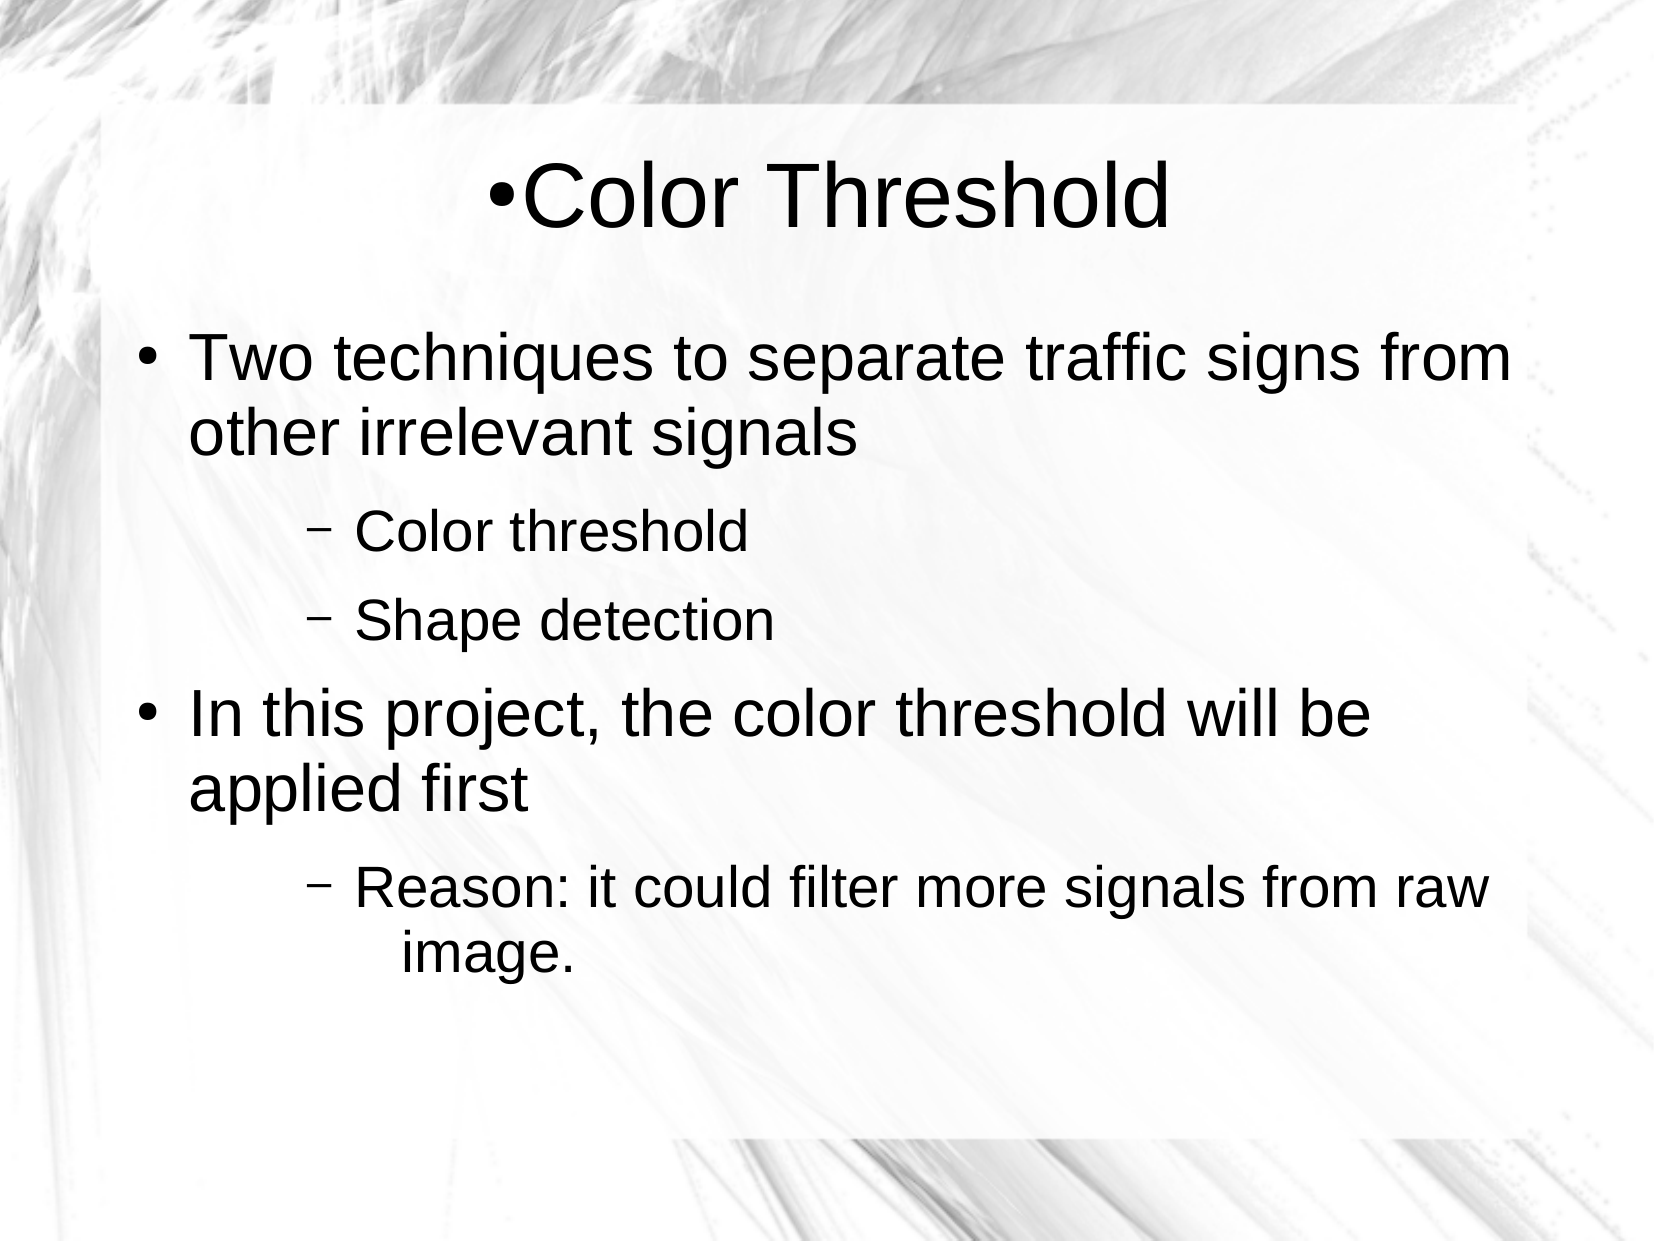

# Color Threshold
Two techniques to separate traffic signs from other irrelevant signals
Color threshold
Shape detection
In this project, the color threshold will be applied first
Reason: it could filter more signals from raw image.